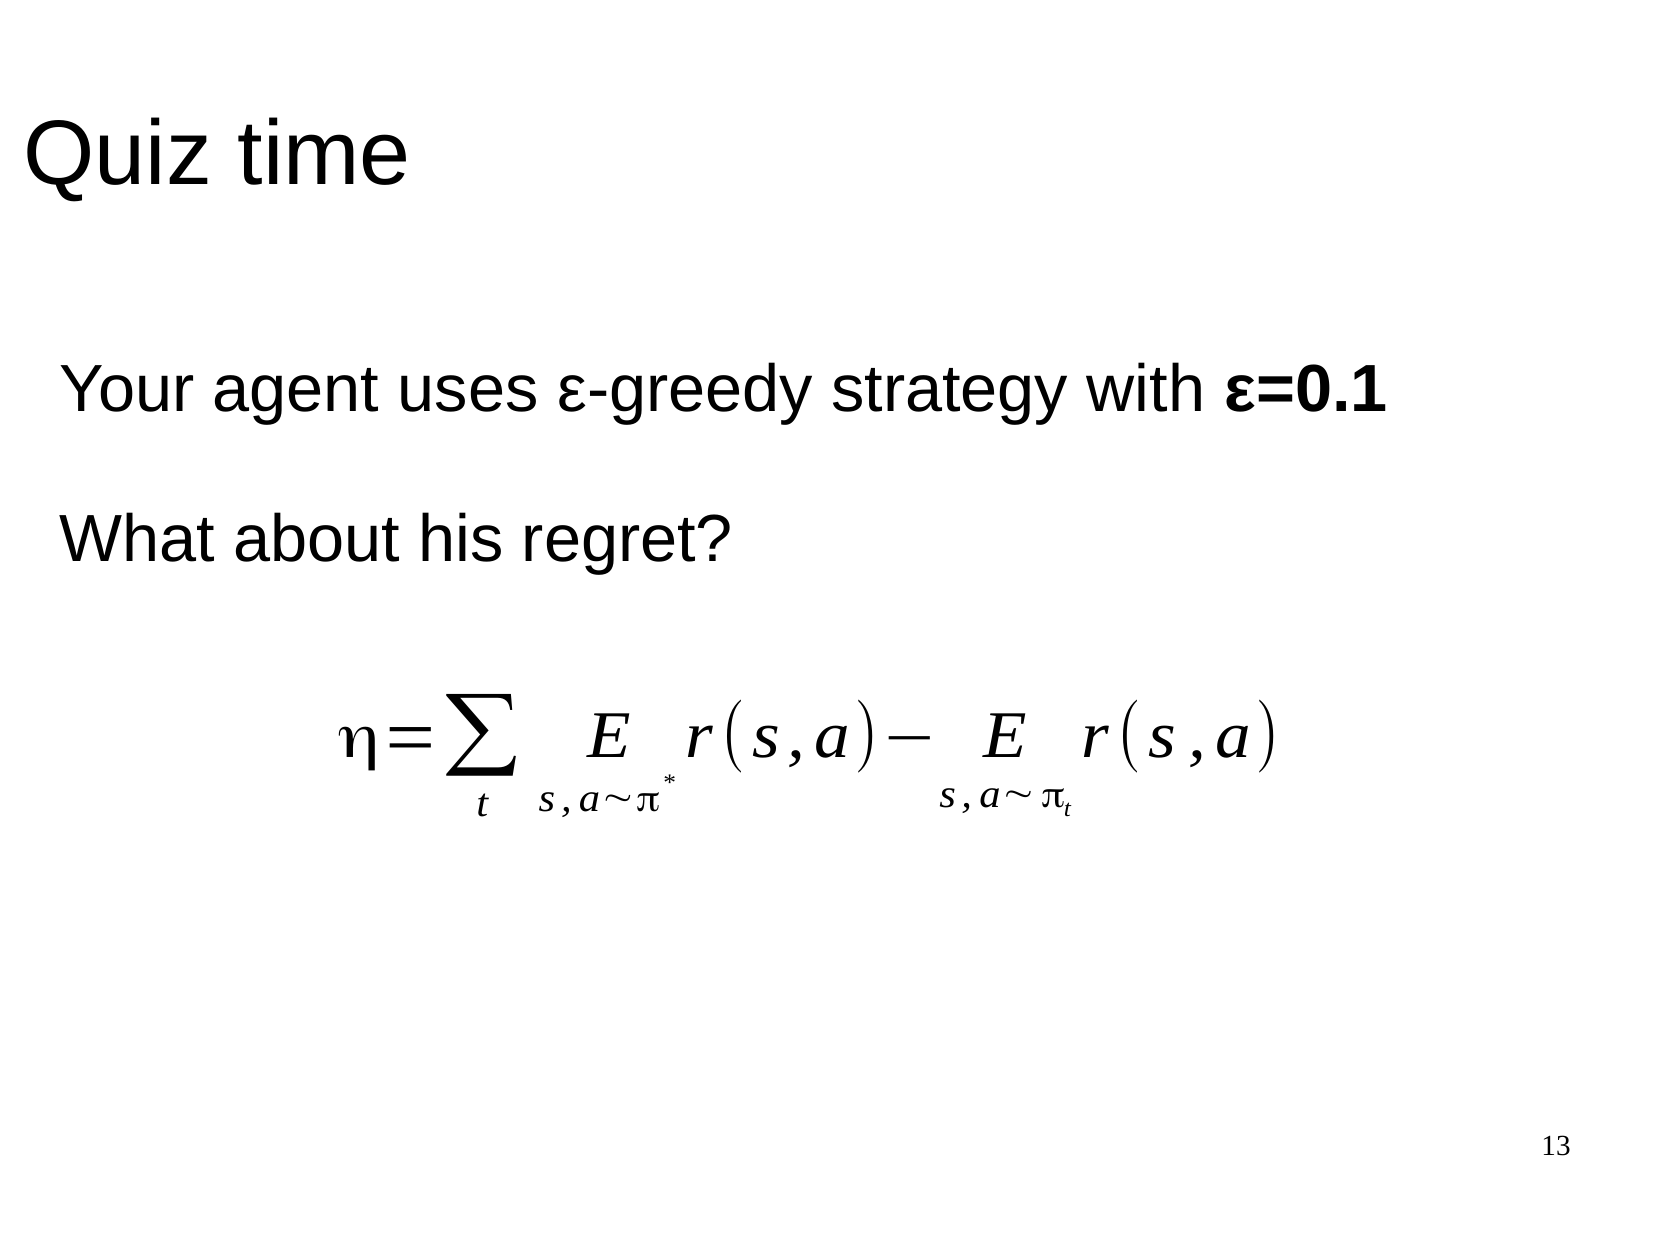

# Quiz time
Your agent uses ε-greedy strategy with ε=0.1
What about his regret?
13